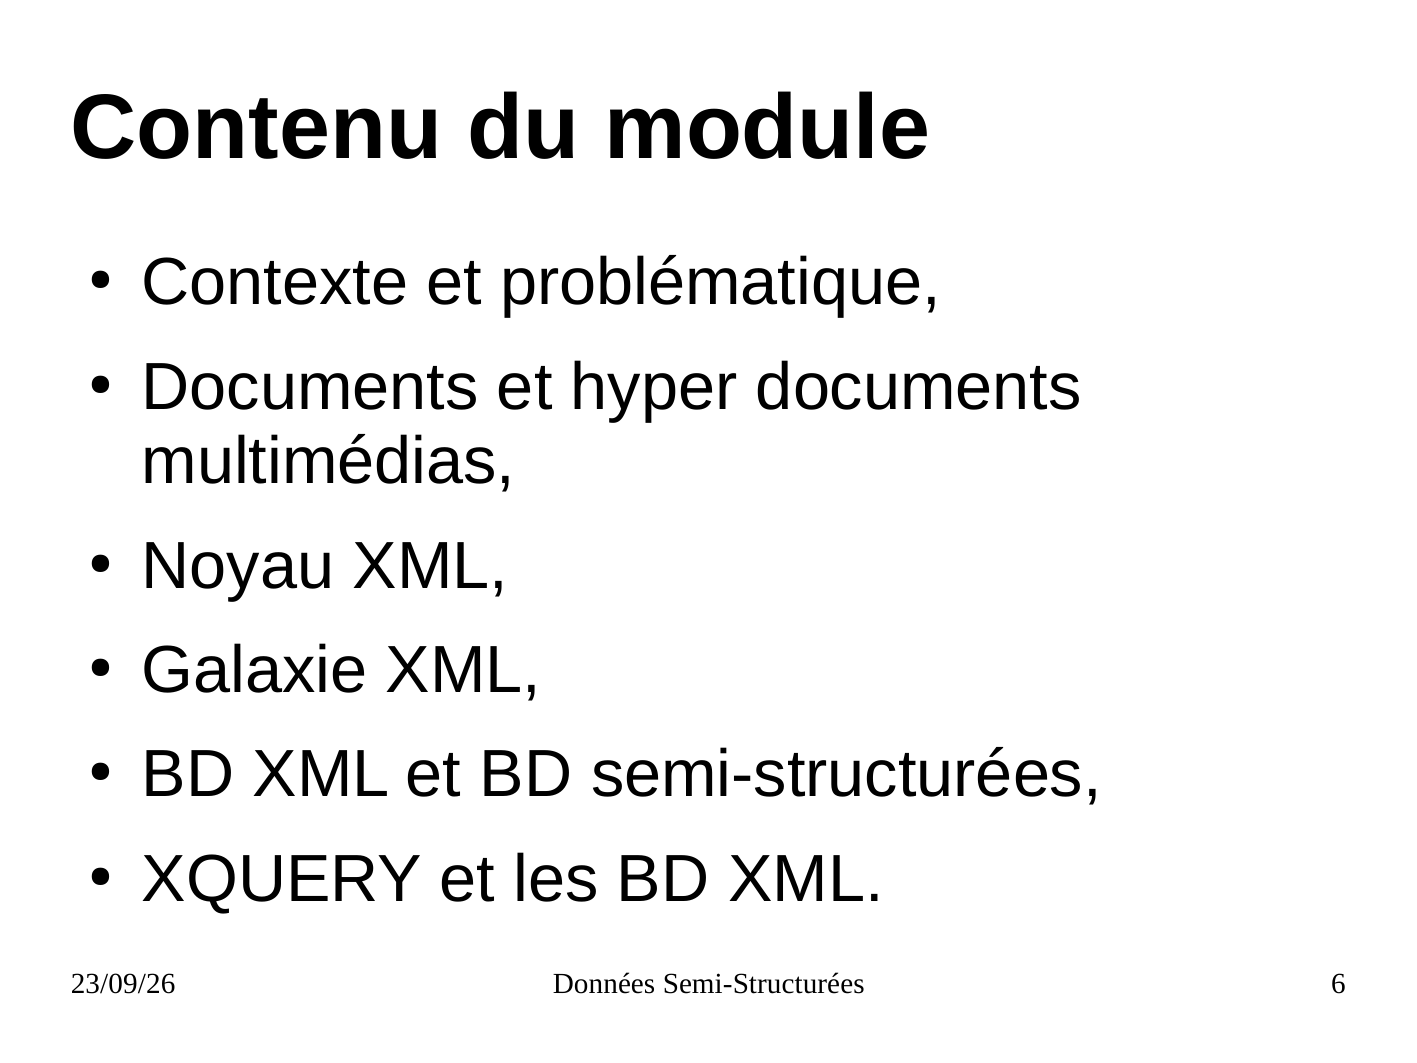

# Contenu du module
Contexte et problématique,
Documents et hyper documents multimédias,
Noyau XML,
Galaxie XML,
BD XML et BD semi-structurées,
XQUERY et les BD XML.
Données Semi-Structurées
6